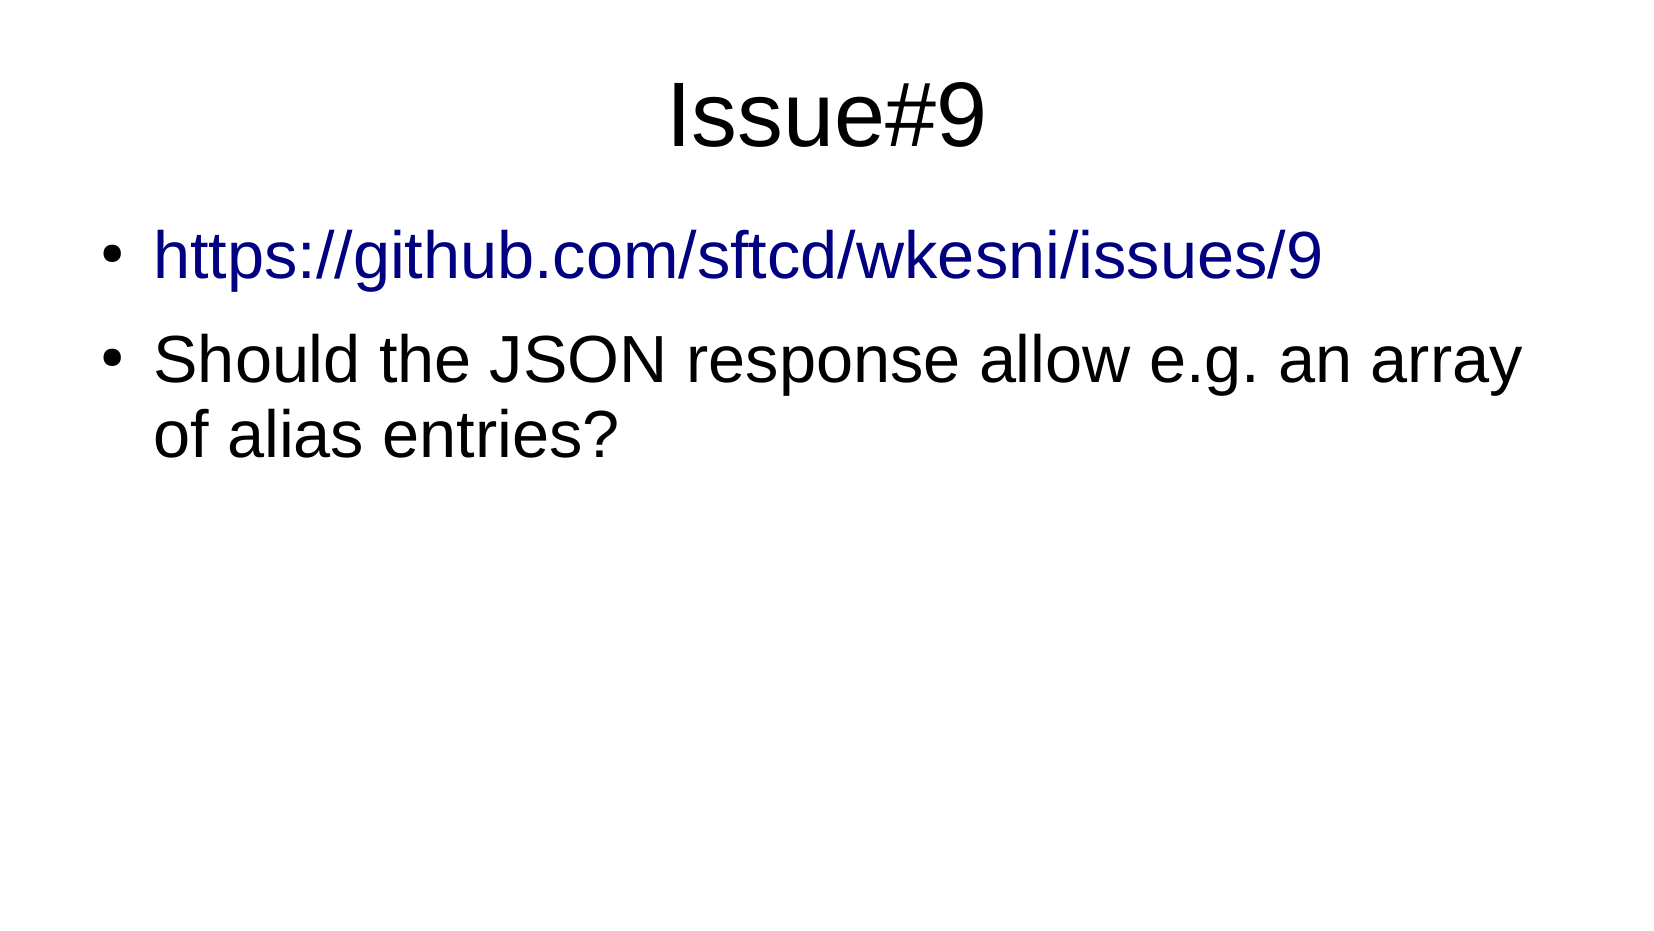

# Issue#9
https://github.com/sftcd/wkesni/issues/9
Should the JSON response allow e.g. an array of alias entries?